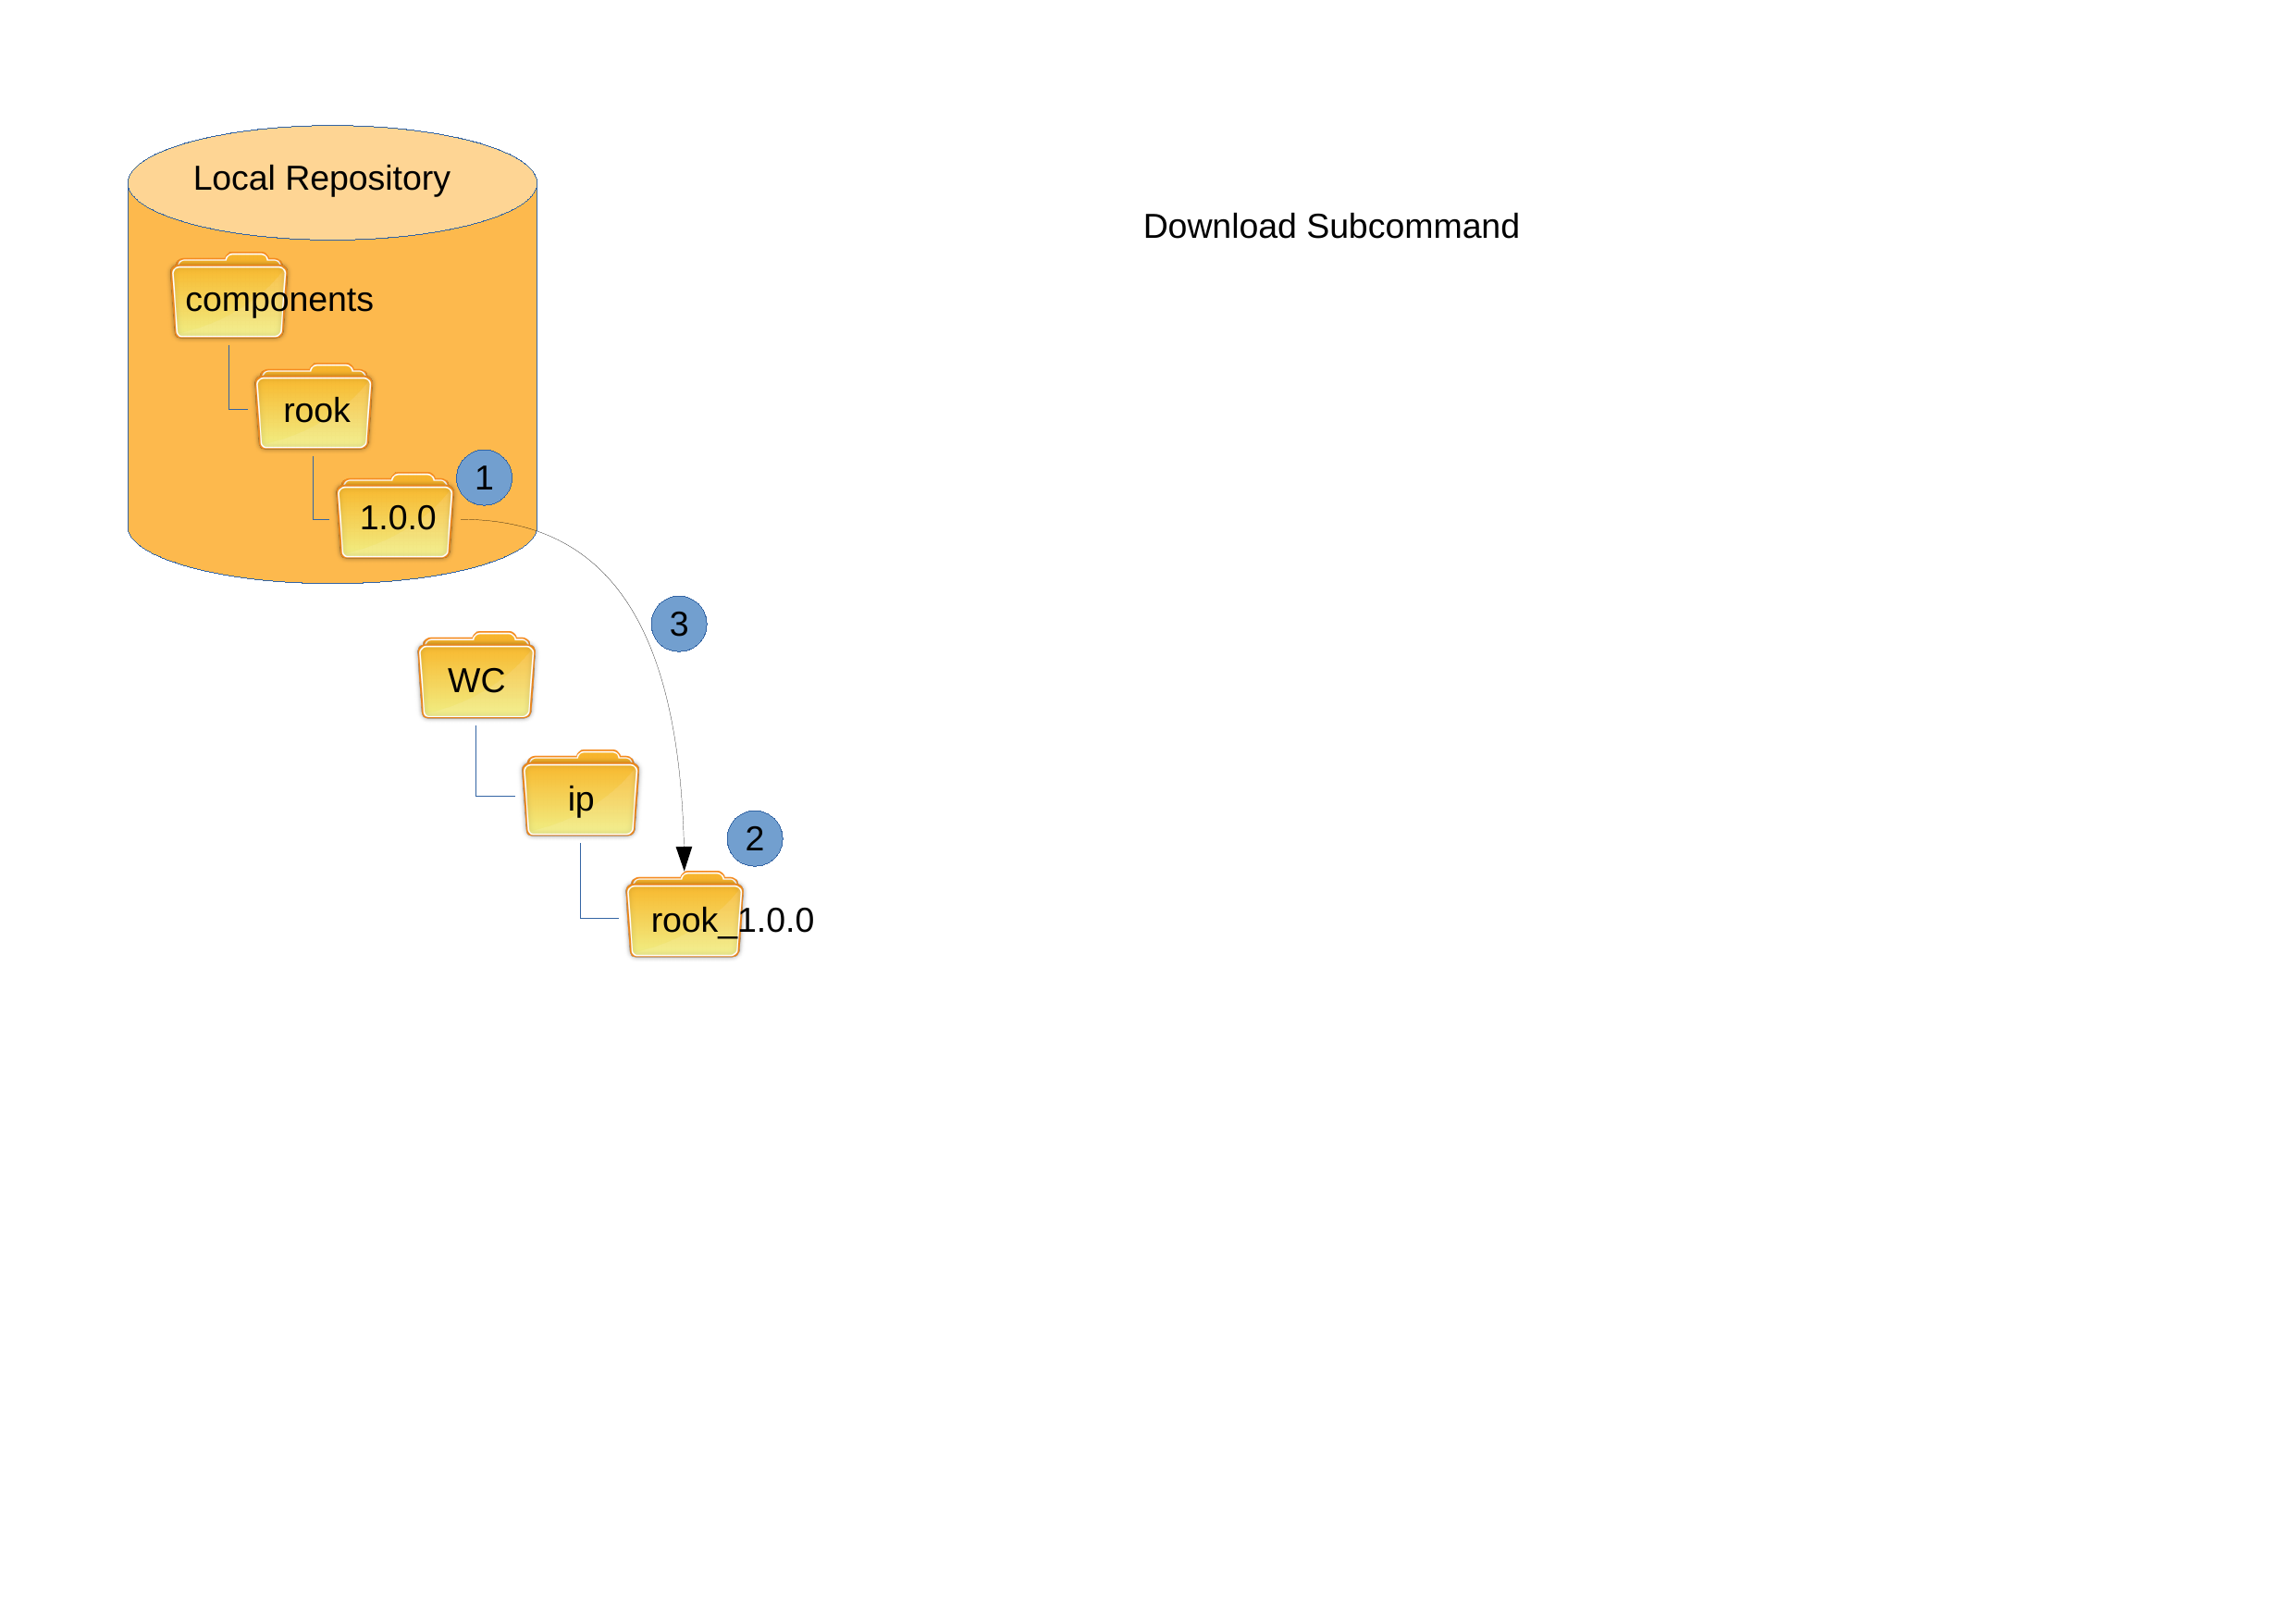

Local Repository
Download Subcommand
components
rook
1
1.0.0
3
WC
ip
2
rook_1.0.0